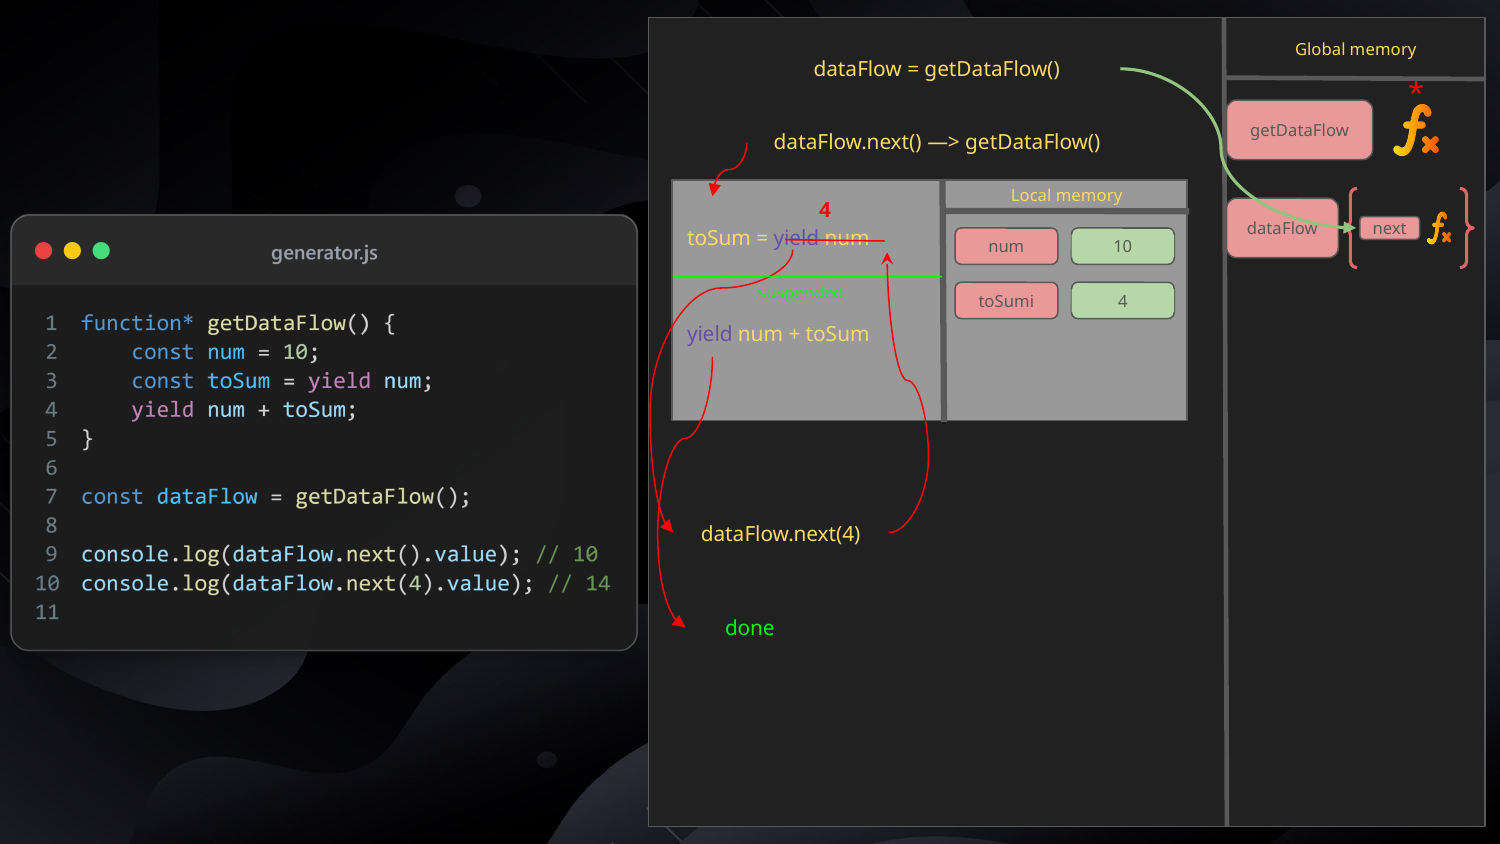

Global memory
dataFlow = getDataFlow()
*
getDataFlow
dataFlow.next() —> getDataFlow()
Local memory
4
dataFlow
toSum = yield num
next
num
10
suspended
toSumi
4
yield num + toSum
dataFlow.next(4)
done